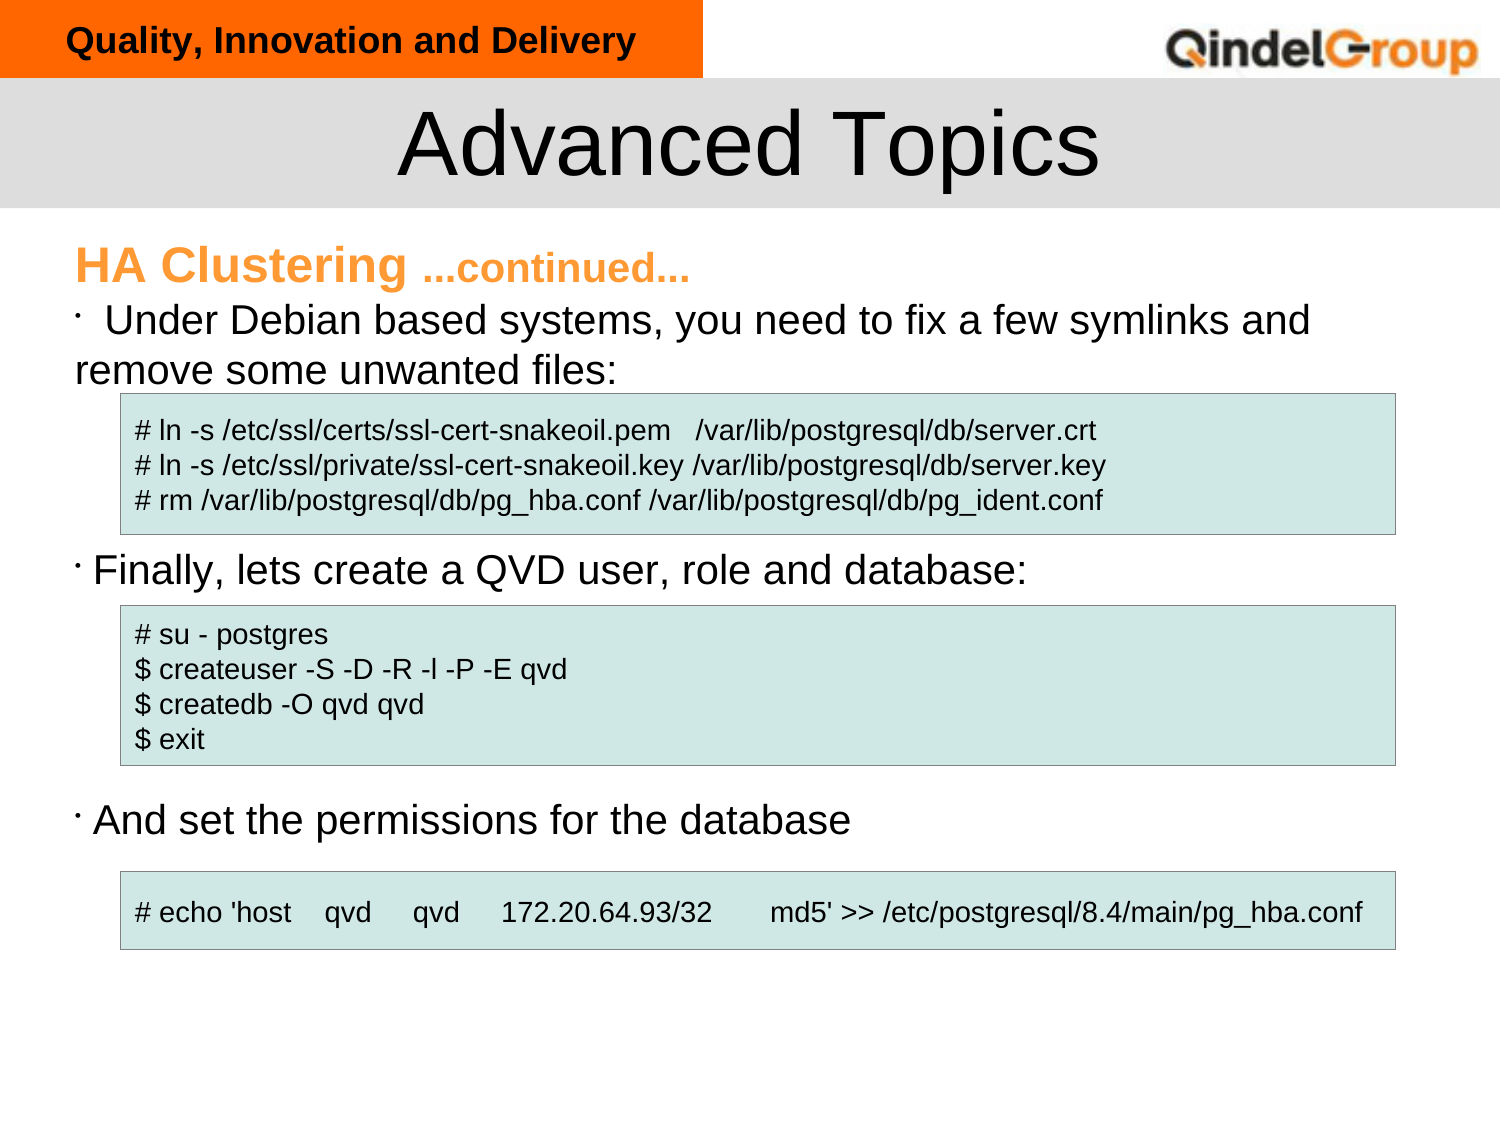

# Advanced Topics
HA Clustering ...continued...
 Under Debian based systems, you need to fix a few symlinks and remove some unwanted files:
 Finally, lets create a QVD user, role and database:
 And set the permissions for the database
# ln -s /etc/ssl/certs/ssl-cert-snakeoil.pem /var/lib/postgresql/db/server.crt
# ln -s /etc/ssl/private/ssl-cert-snakeoil.key /var/lib/postgresql/db/server.key
# rm /var/lib/postgresql/db/pg_hba.conf /var/lib/postgresql/db/pg_ident.conf
# su - postgres
$ createuser -S -D -R -l -P -E qvd
$ createdb -O qvd qvd
$ exit
# echo 'host qvd qvd 172.20.64.93/32 md5' >> /etc/postgresql/8.4/main/pg_hba.conf